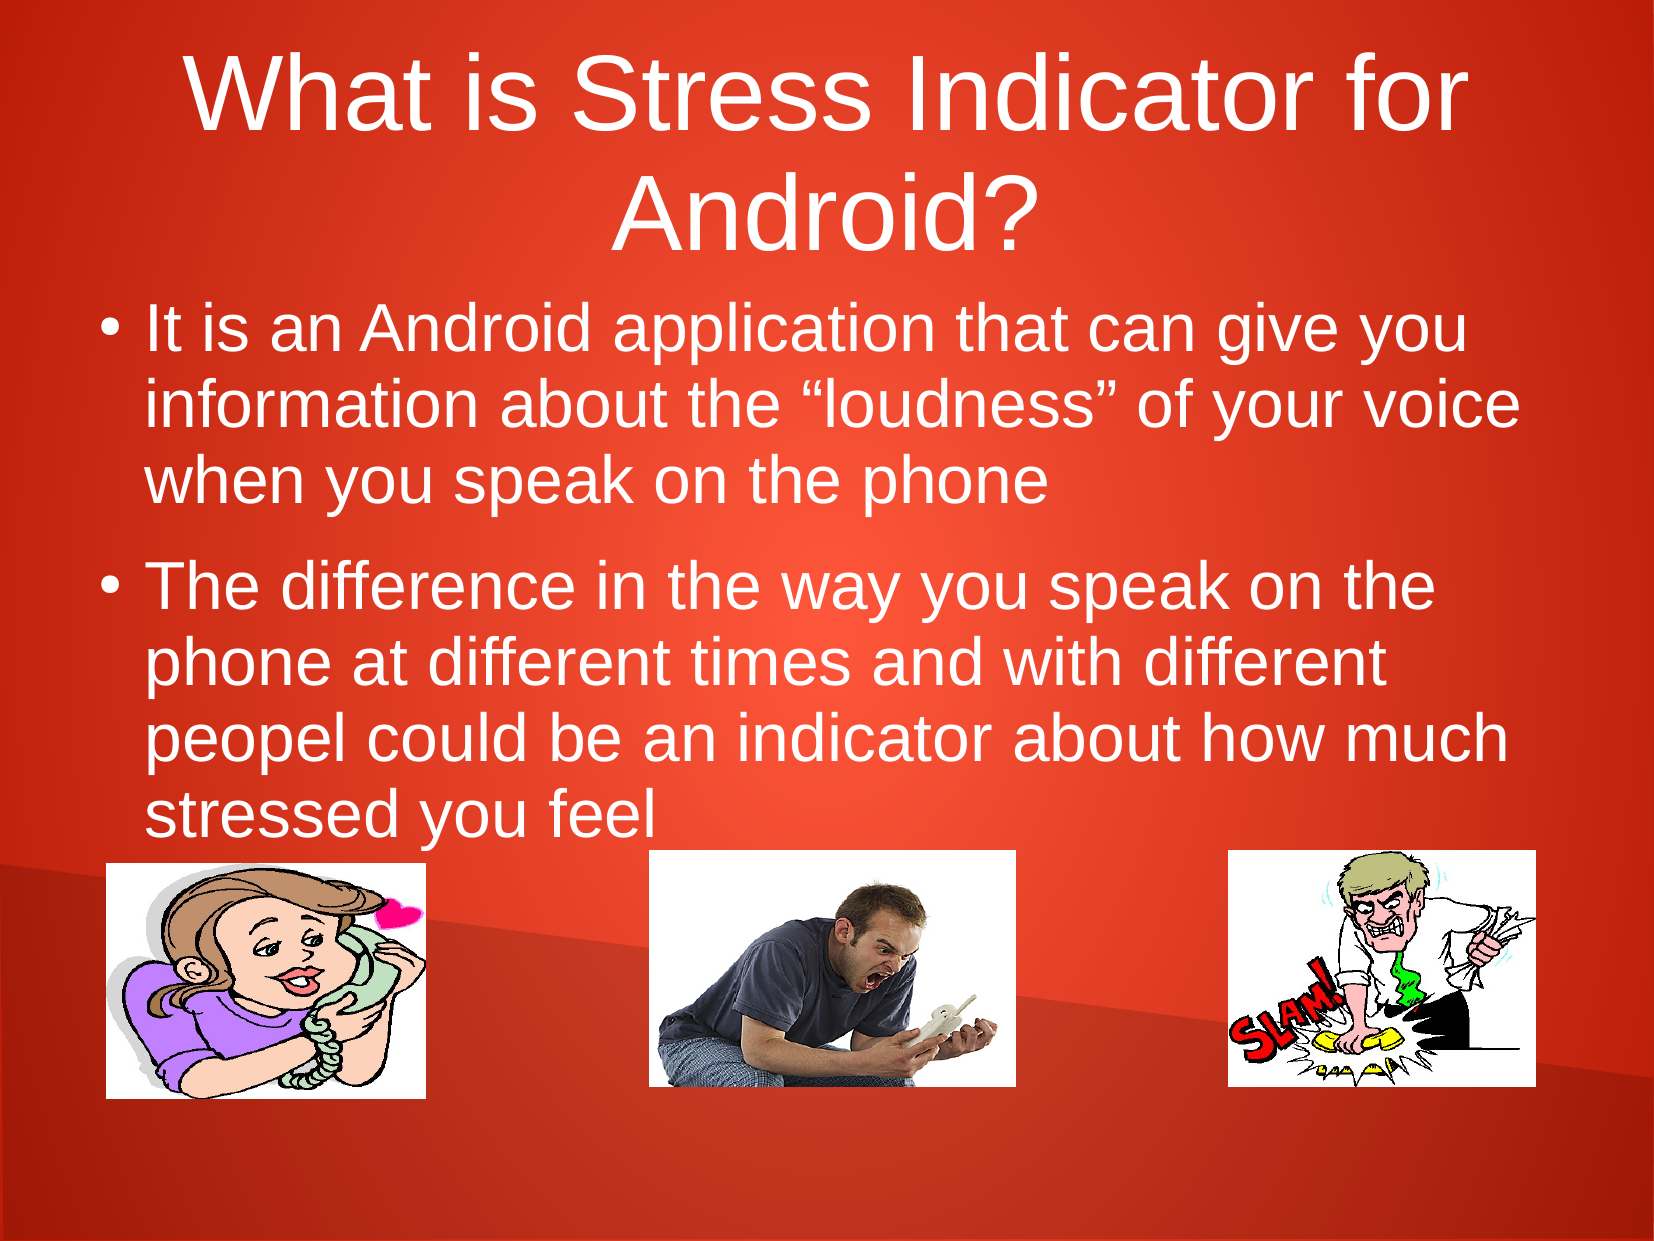

# What is Stress Indicator for Android?
It is an Android application that can give you information about the “loudness” of your voice when you speak on the phone
The difference in the way you speak on the phone at different times and with different peopel could be an indicator about how much stressed you feel